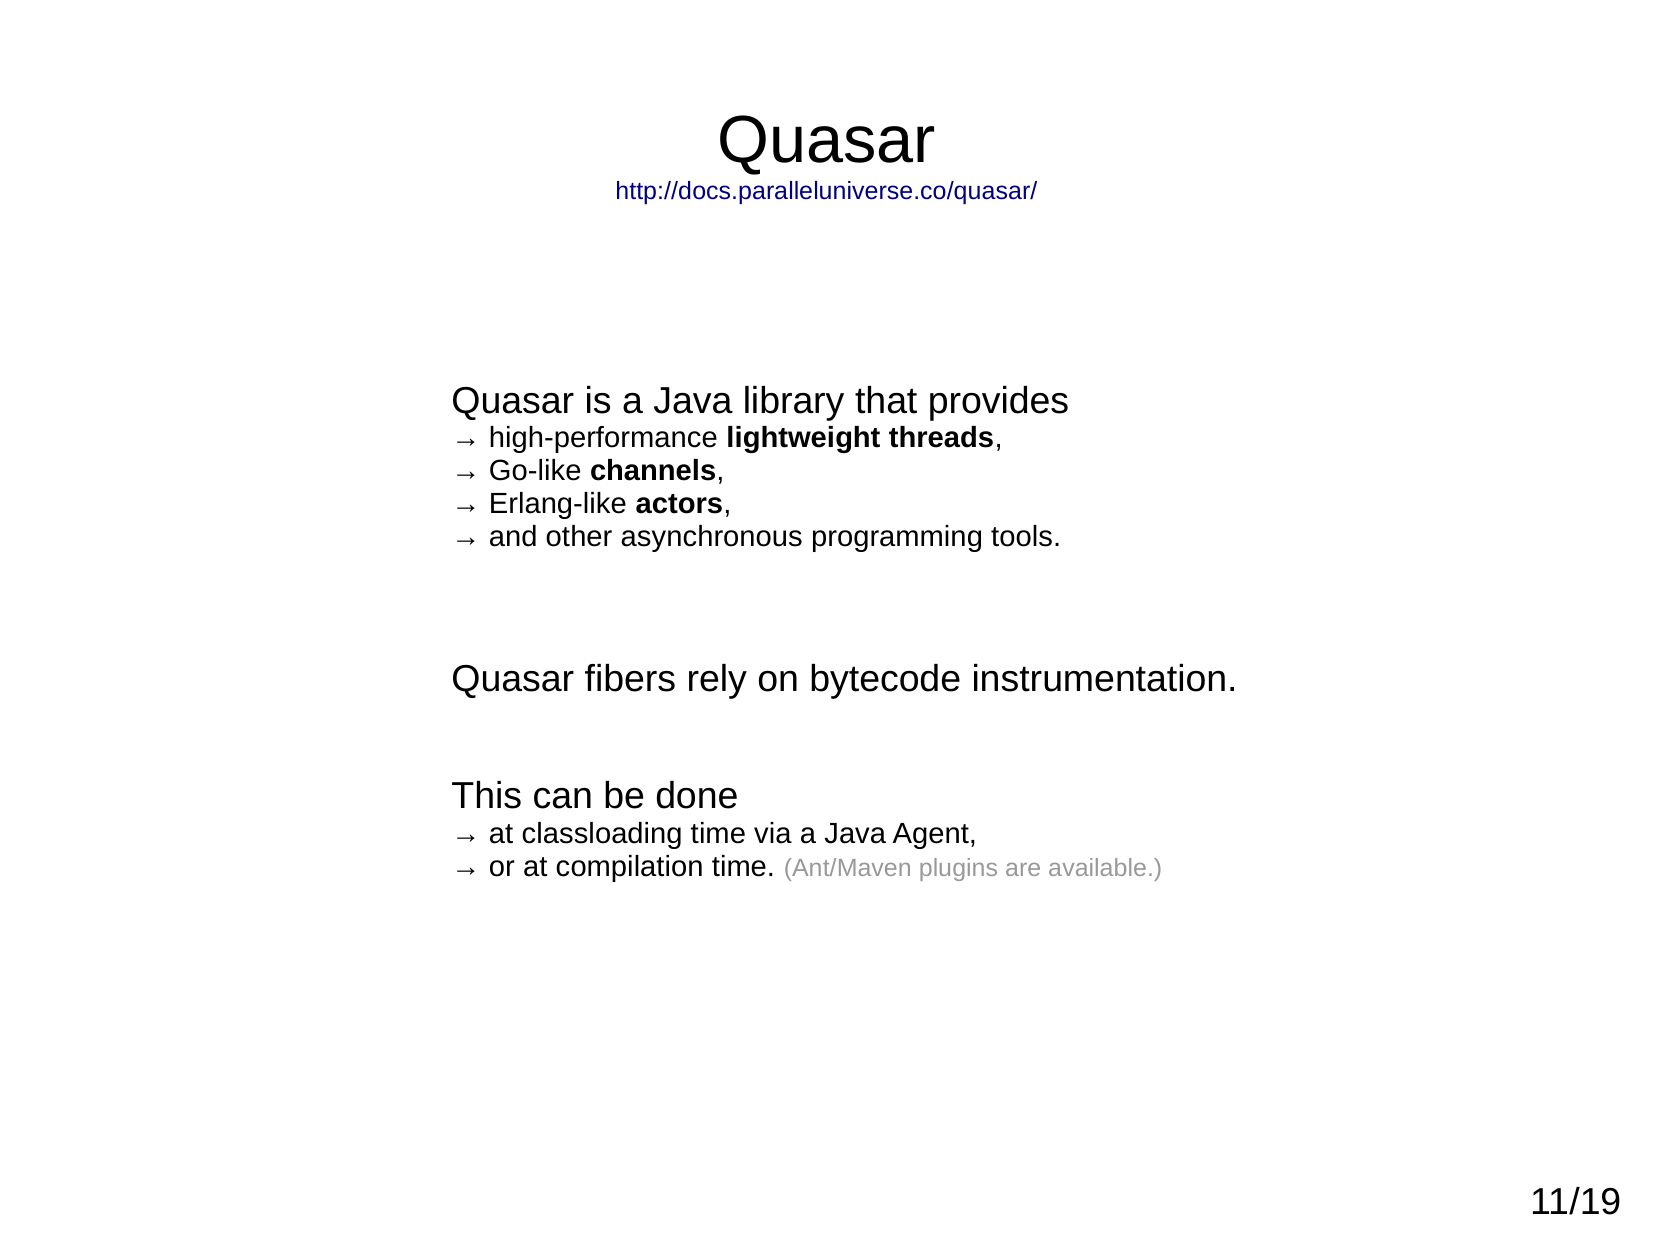

# Quasar http://docs.paralleluniverse.co/quasar/
Quasar is a Java library that provides
→ high-performance lightweight threads,
→ Go-like channels,
→ Erlang-like actors,
→ and other asynchronous programming tools.
Quasar fibers rely on bytecode instrumentation.
This can be done
→ at classloading time via a Java Agent,
→ or at compilation time. (Ant/Maven plugins are available.)